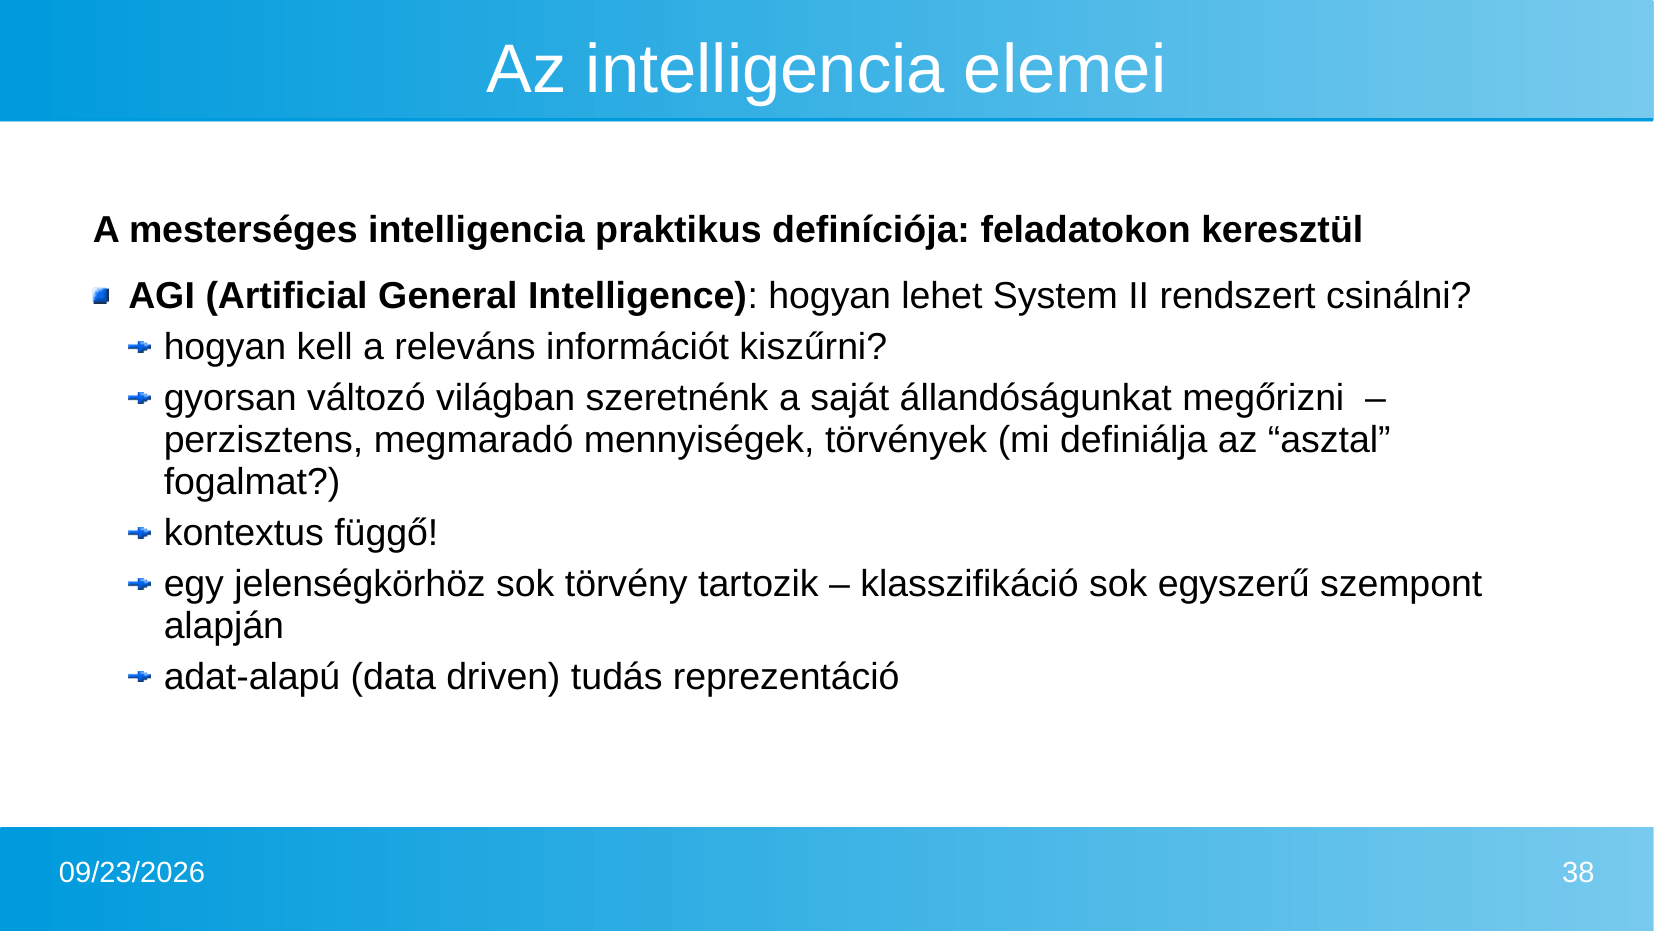

# Az intelligencia elemei
A mesterséges intelligencia praktikus definíciója: feladatokon keresztül
AGI (Artificial General Intelligence): hogyan lehet System II rendszert csinálni?
hogyan kell a releváns információt kiszűrni?
gyorsan változó világban szeretnénk a saját állandóságunkat megőrizni – perzisztens, megmaradó mennyiségek, törvények (mi definiálja az “asztal” fogalmat?)
kontextus függő!
egy jelenségkörhöz sok törvény tartozik – klasszifikáció sok egyszerű szempont alapján
adat-alapú (data driven) tudás reprezentáció
38